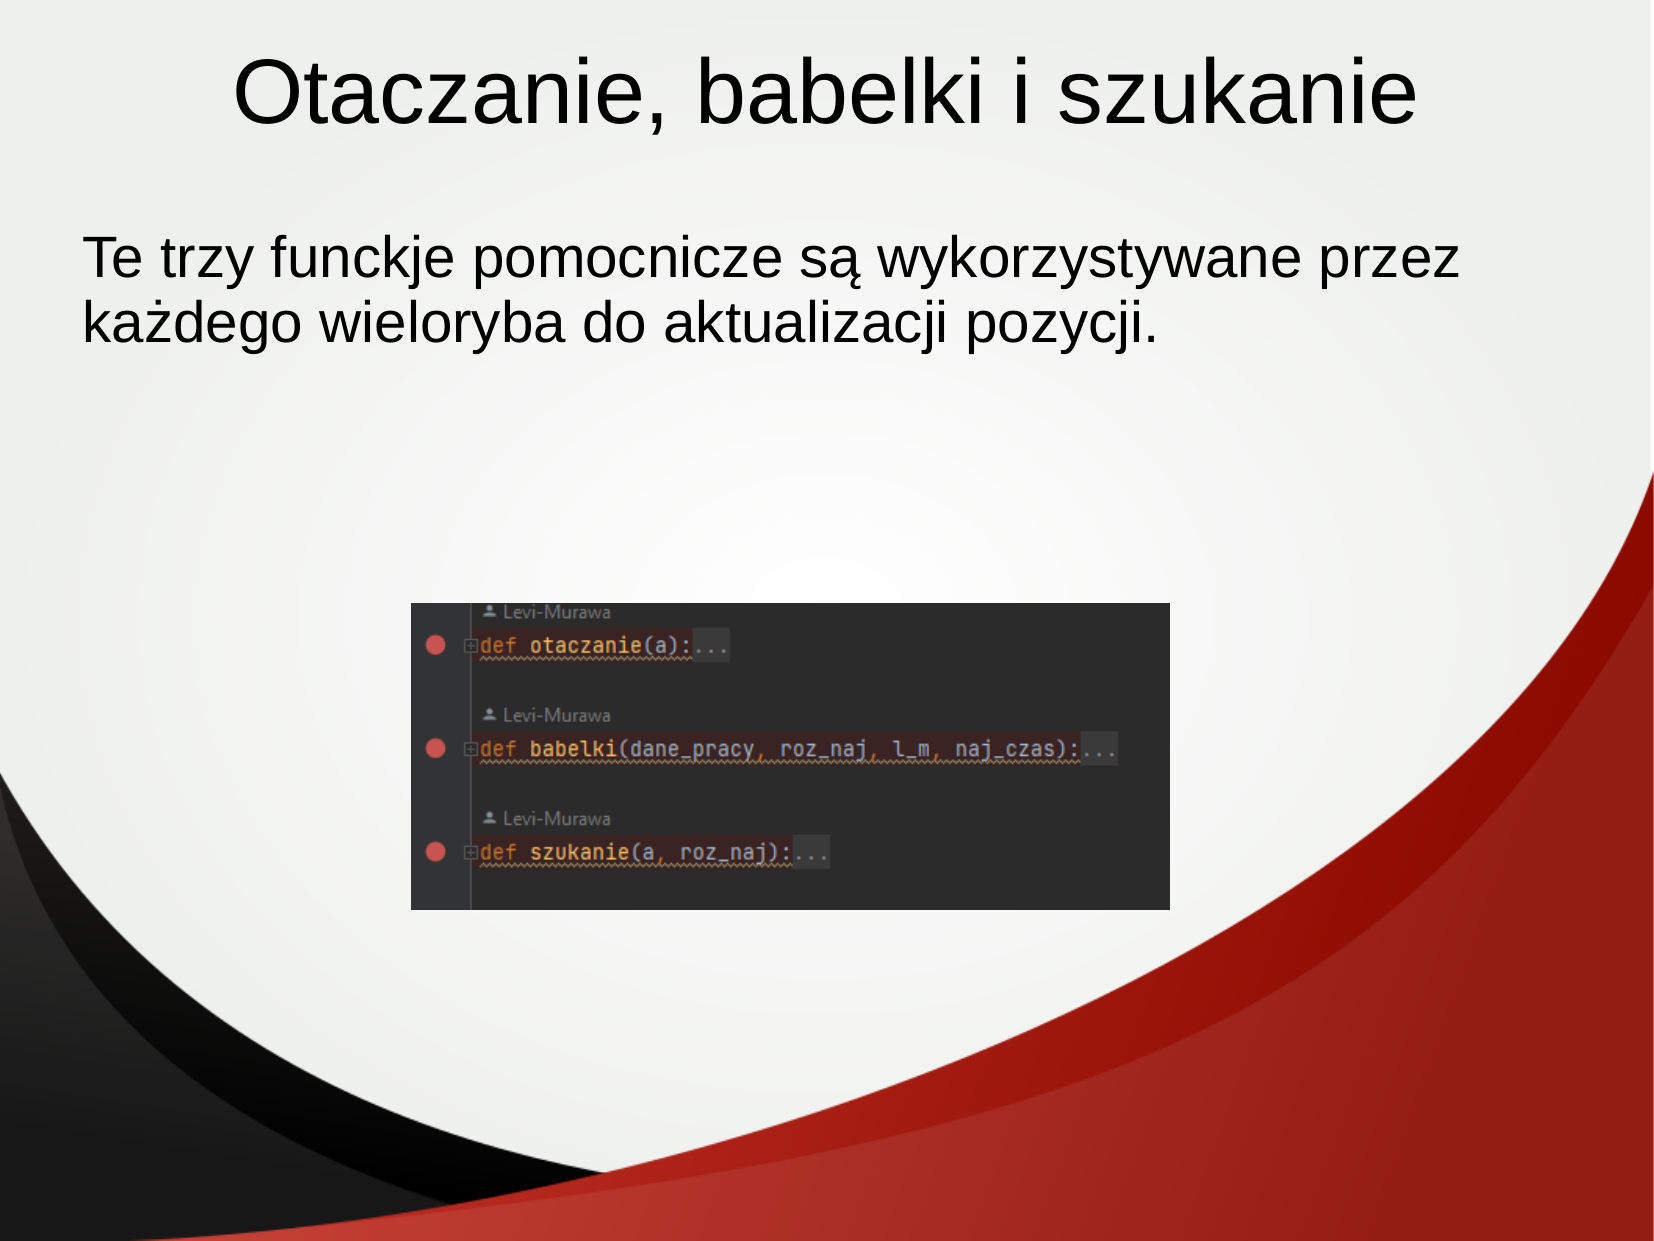

# Otaczanie, babelki i szukanie
Te trzy funckje pomocnicze są wykorzystywane przez każdego wieloryba do aktualizacji pozycji.